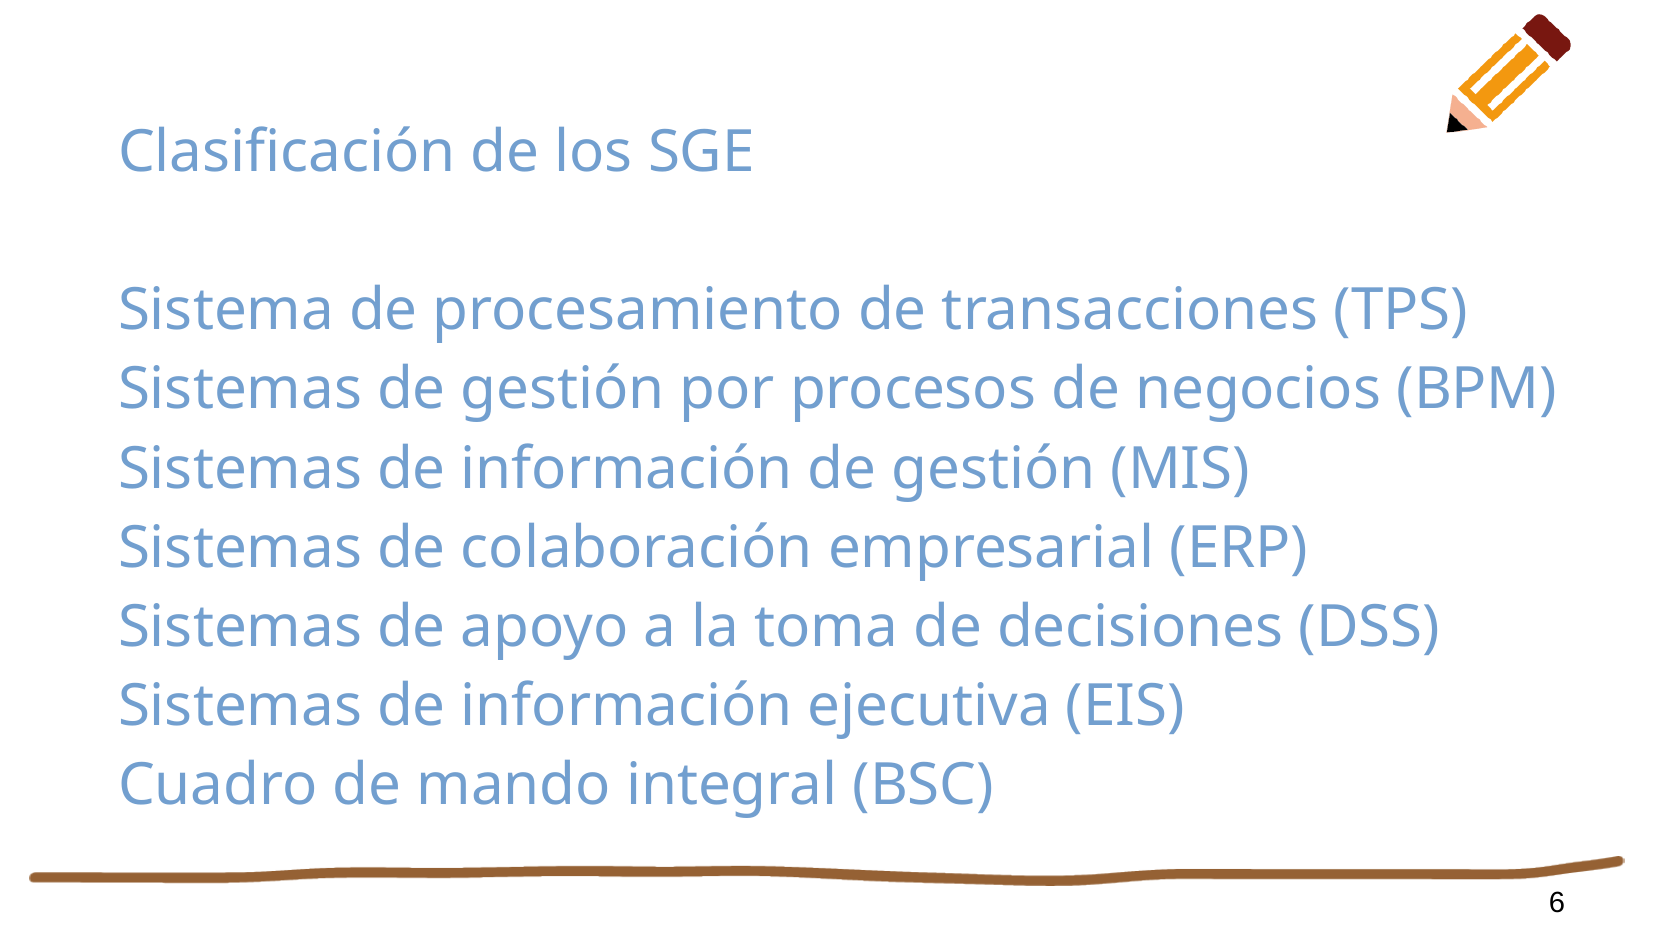

# Clasificación de los SGE Sistema de procesamiento de transacciones (TPS) Sistemas de gestión por procesos de negocios (BPM) Sistemas de información de gestión (MIS) Sistemas de colaboración empresarial (ERP) Sistemas de apoyo a la toma de decisiones (DSS) Sistemas de información ejecutiva (EIS) Cuadro de mando integral (BSC)
6